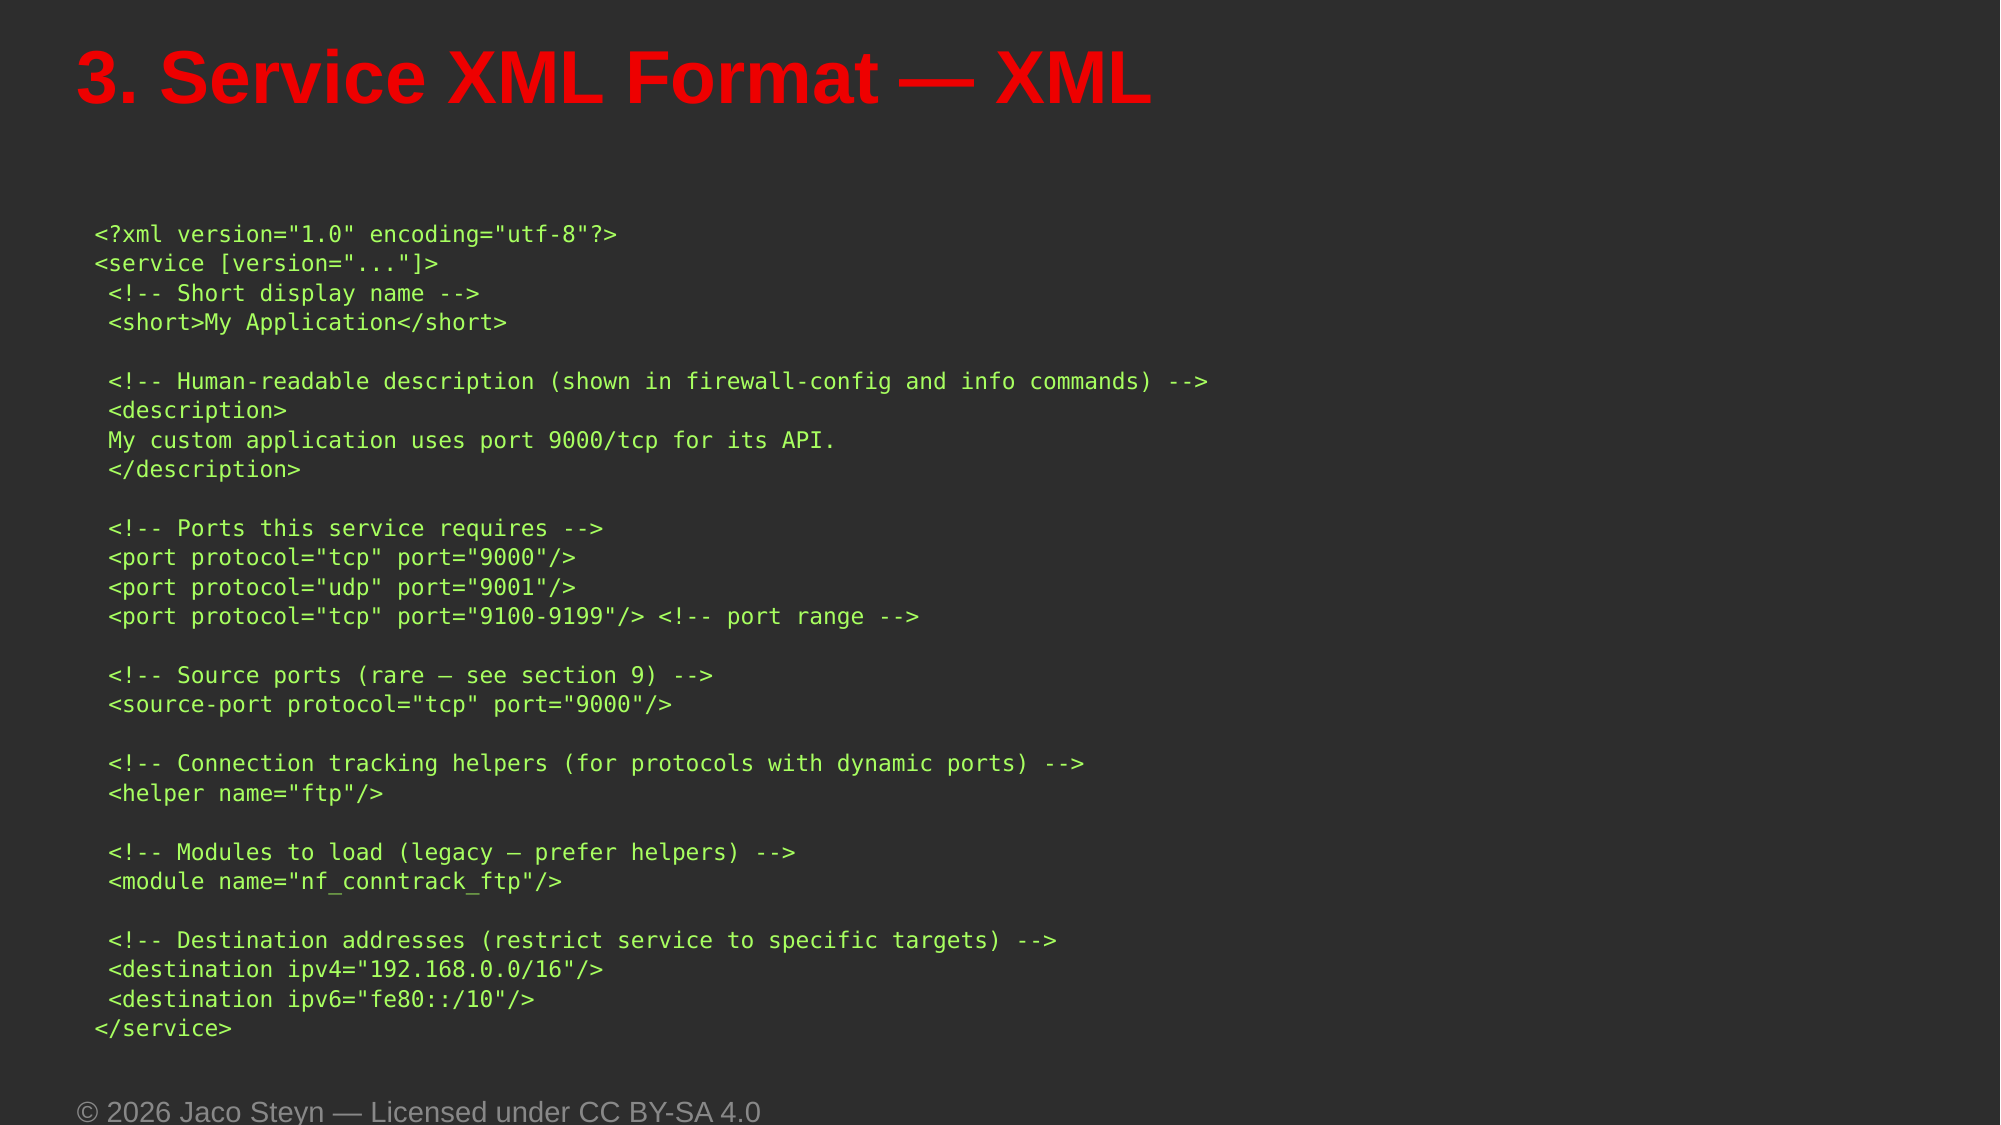

3. Service XML Format — XML
<?xml version="1.0" encoding="utf-8"?>
<service [version="..."]>
 <!-- Short display name -->
 <short>My Application</short>
 <!-- Human-readable description (shown in firewall-config and info commands) -->
 <description>
 My custom application uses port 9000/tcp for its API.
 </description>
 <!-- Ports this service requires -->
 <port protocol="tcp" port="9000"/>
 <port protocol="udp" port="9001"/>
 <port protocol="tcp" port="9100-9199"/> <!-- port range -->
 <!-- Source ports (rare — see section 9) -->
 <source-port protocol="tcp" port="9000"/>
 <!-- Connection tracking helpers (for protocols with dynamic ports) -->
 <helper name="ftp"/>
 <!-- Modules to load (legacy — prefer helpers) -->
 <module name="nf_conntrack_ftp"/>
 <!-- Destination addresses (restrict service to specific targets) -->
 <destination ipv4="192.168.0.0/16"/>
 <destination ipv6="fe80::/10"/>
</service>
© 2026 Jaco Steyn — Licensed under CC BY-SA 4.0